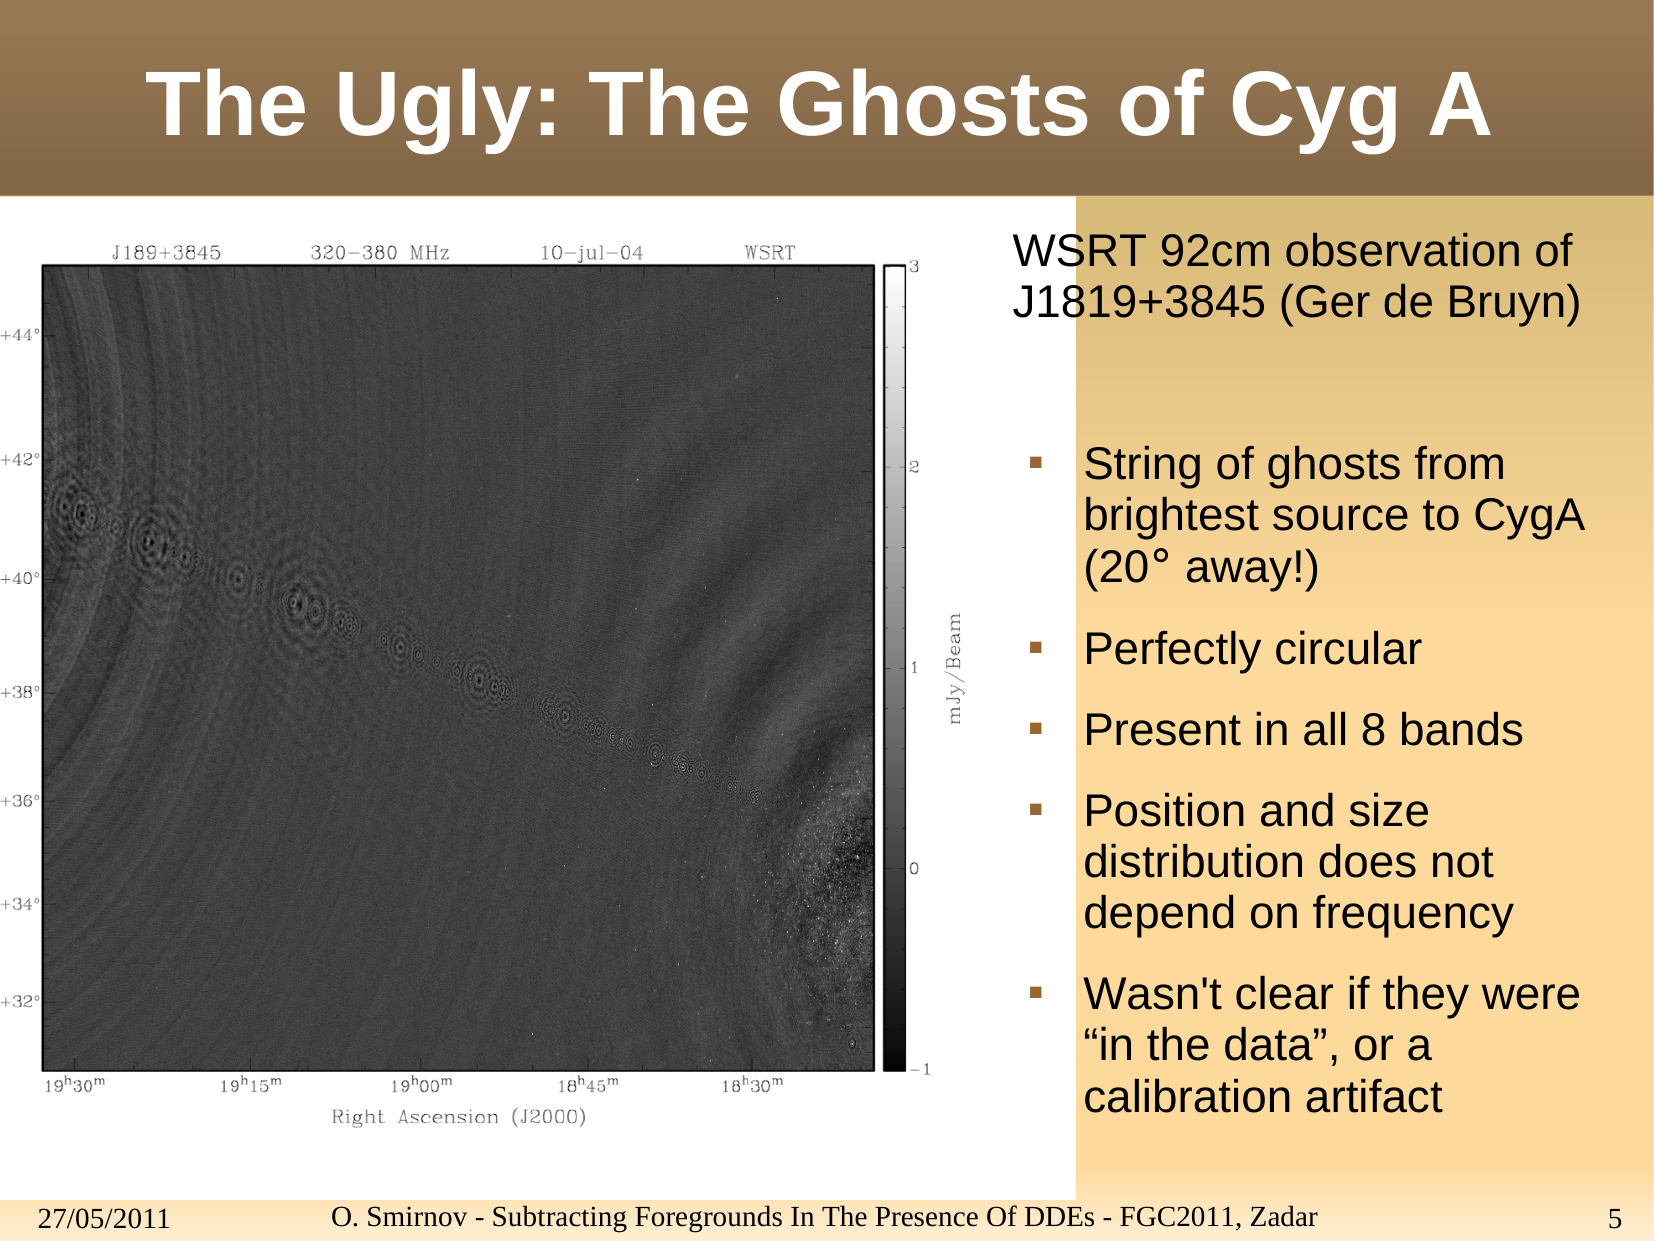

# The Ugly: The Ghosts of Cyg A
WSRT 92cm observation of J1819+3845 (Ger de Bruyn)
String of ghosts from brightest source to CygA
(20° away!)
Perfectly circular
Present in all 8 bands
Position and size distribution does not depend on frequency
Wasn't clear if they were “in the data”, or a calibration artifact
O. Smirnov - Subtracting Foregrounds In The Presence Of DDEs - FGC2011, Zadar
27/05/2011
5